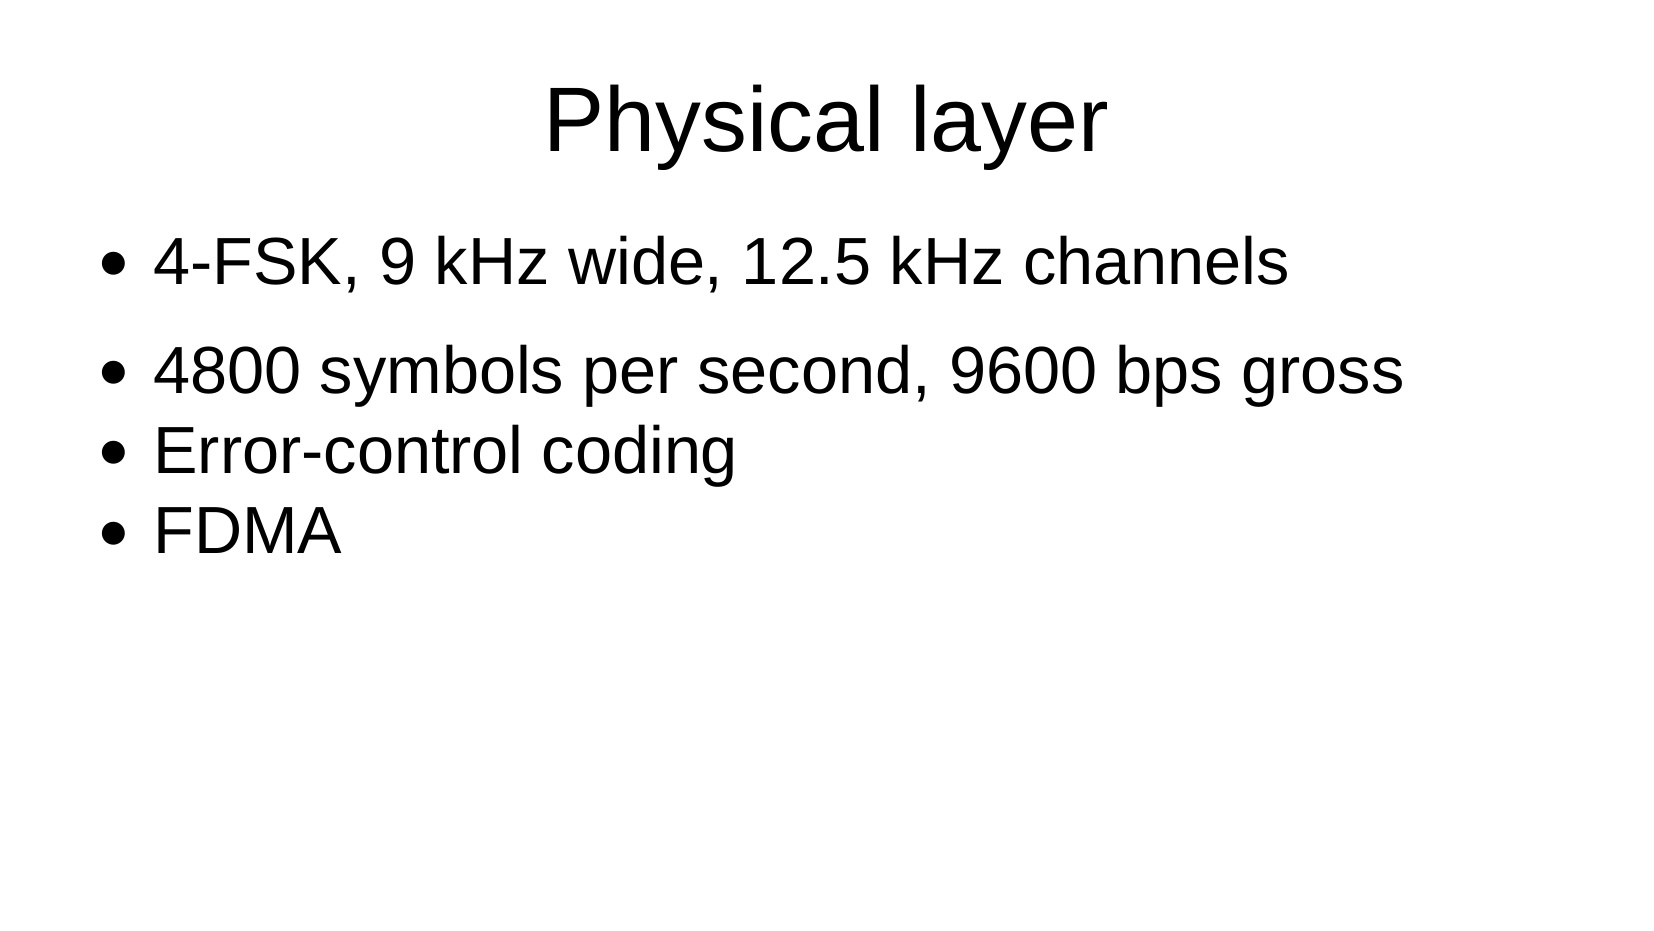

Physical layer
4-FSK, 9 kHz wide, 12.5 kHz channels
4800 symbols per second, 9600 bps gross
Error-control coding
FDMA